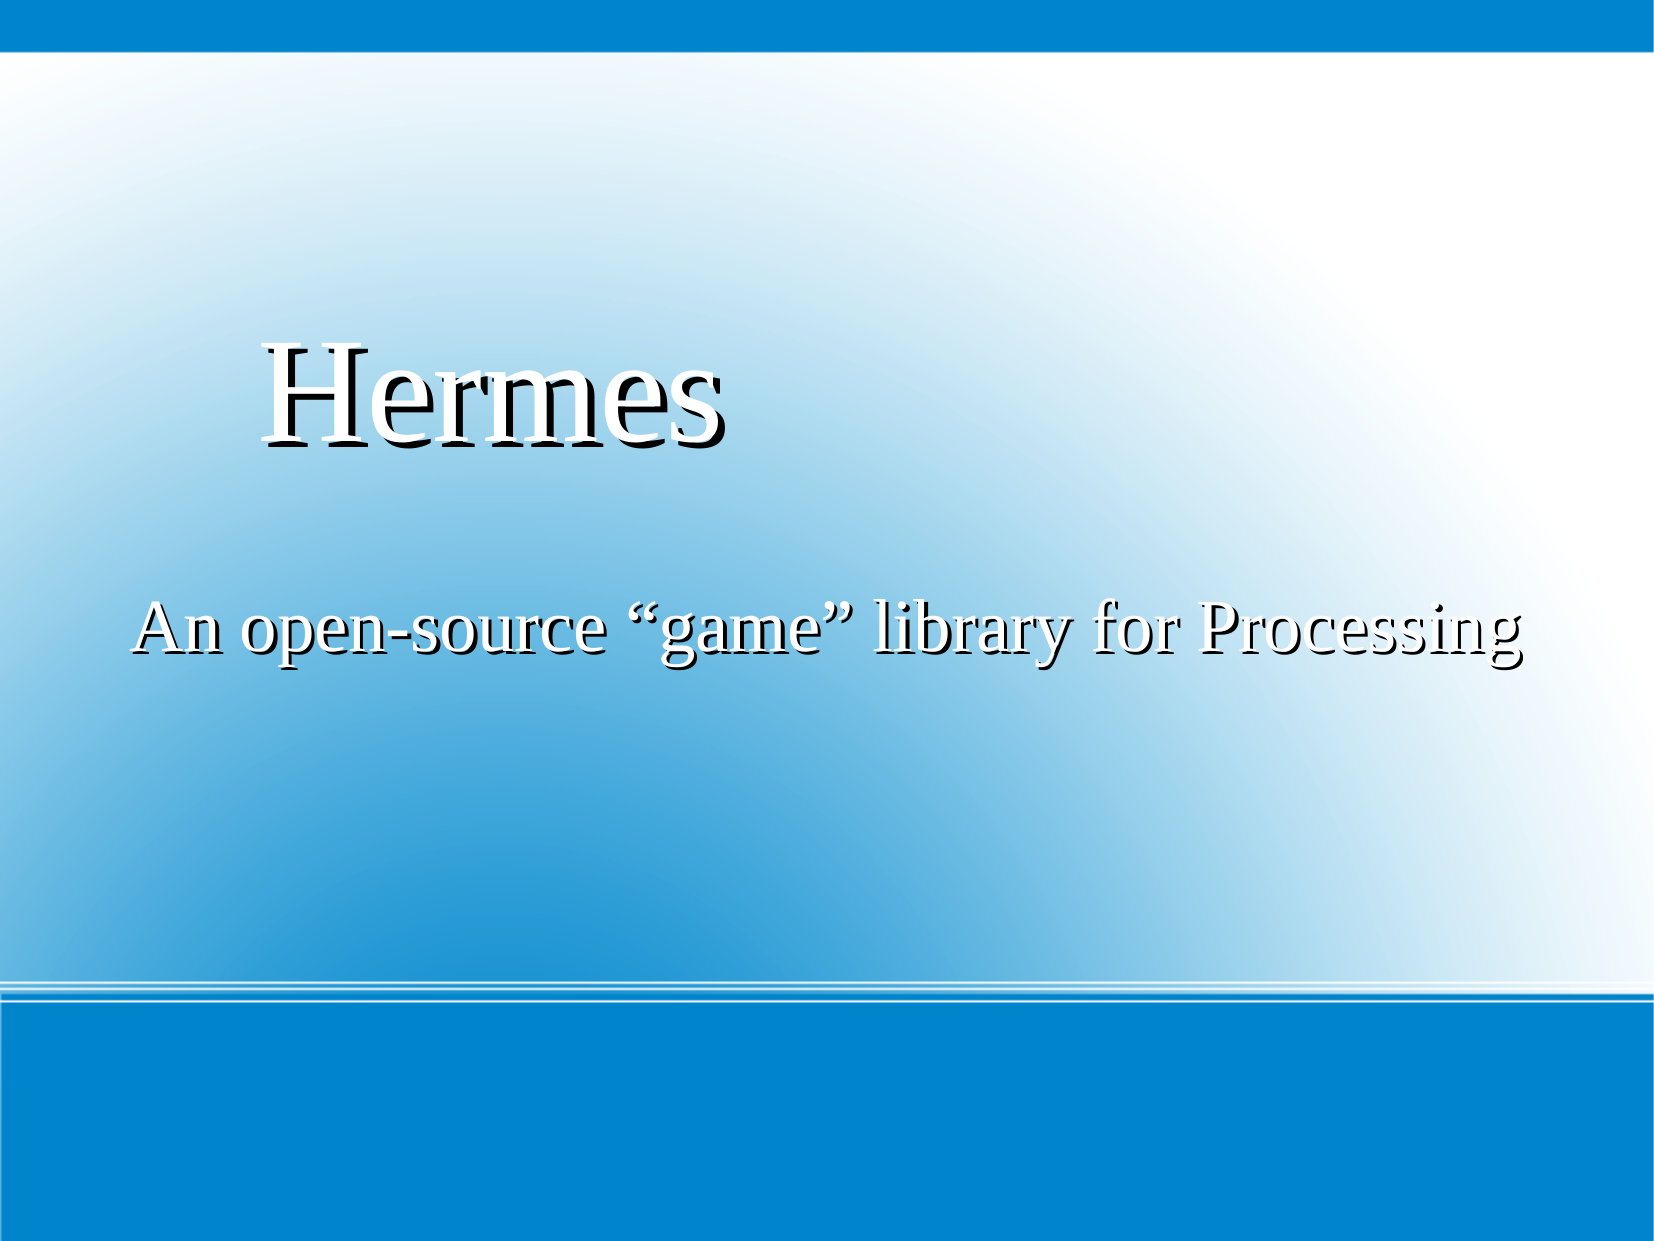

Hermes
An open-source “game” library for Processing